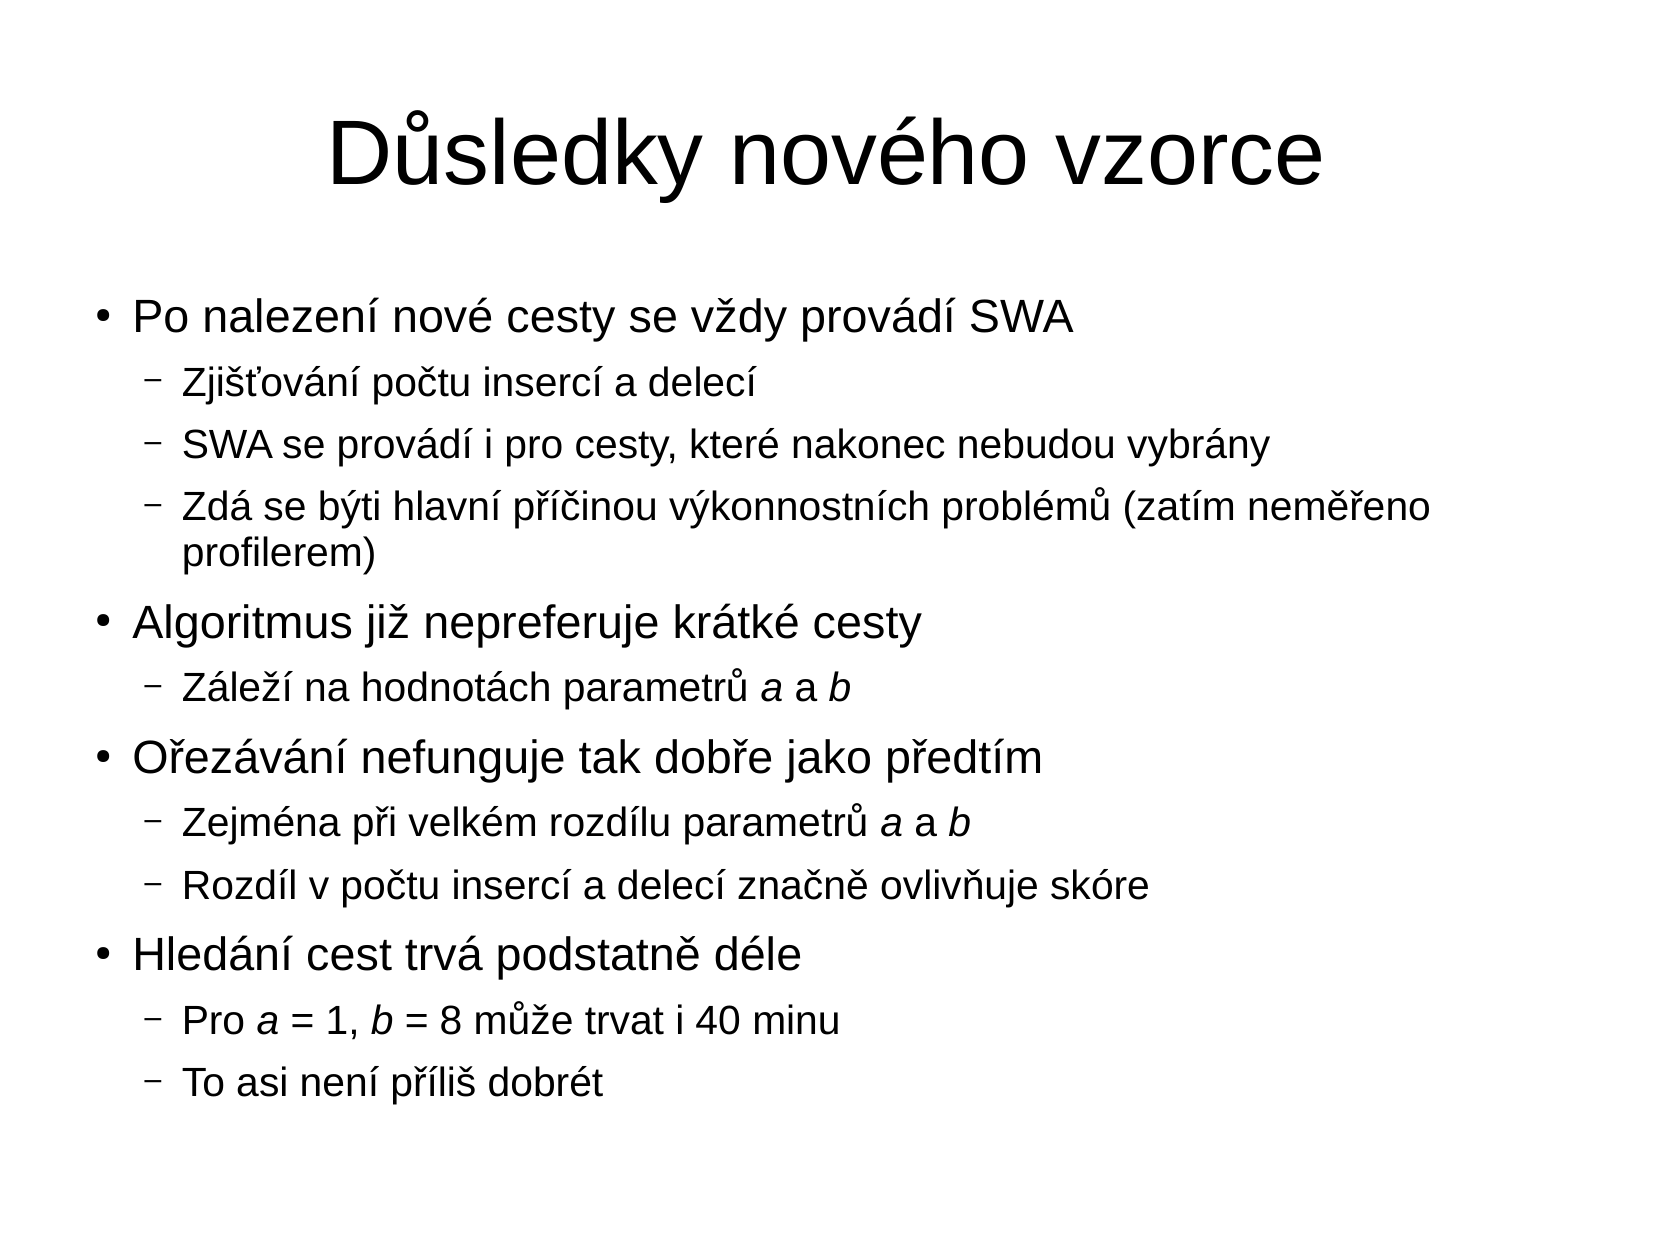

# Důsledky nového vzorce
Po nalezení nové cesty se vždy provádí SWA
Zjišťování počtu insercí a delecí
SWA se provádí i pro cesty, které nakonec nebudou vybrány
Zdá se býti hlavní příčinou výkonnostních problémů (zatím neměřeno profilerem)
Algoritmus již nepreferuje krátké cesty
Záleží na hodnotách parametrů a a b
Ořezávání nefunguje tak dobře jako předtím
Zejména při velkém rozdílu parametrů a a b
Rozdíl v počtu insercí a delecí značně ovlivňuje skóre
Hledání cest trvá podstatně déle
Pro a = 1, b = 8 může trvat i 40 minu
To asi není příliš dobrét